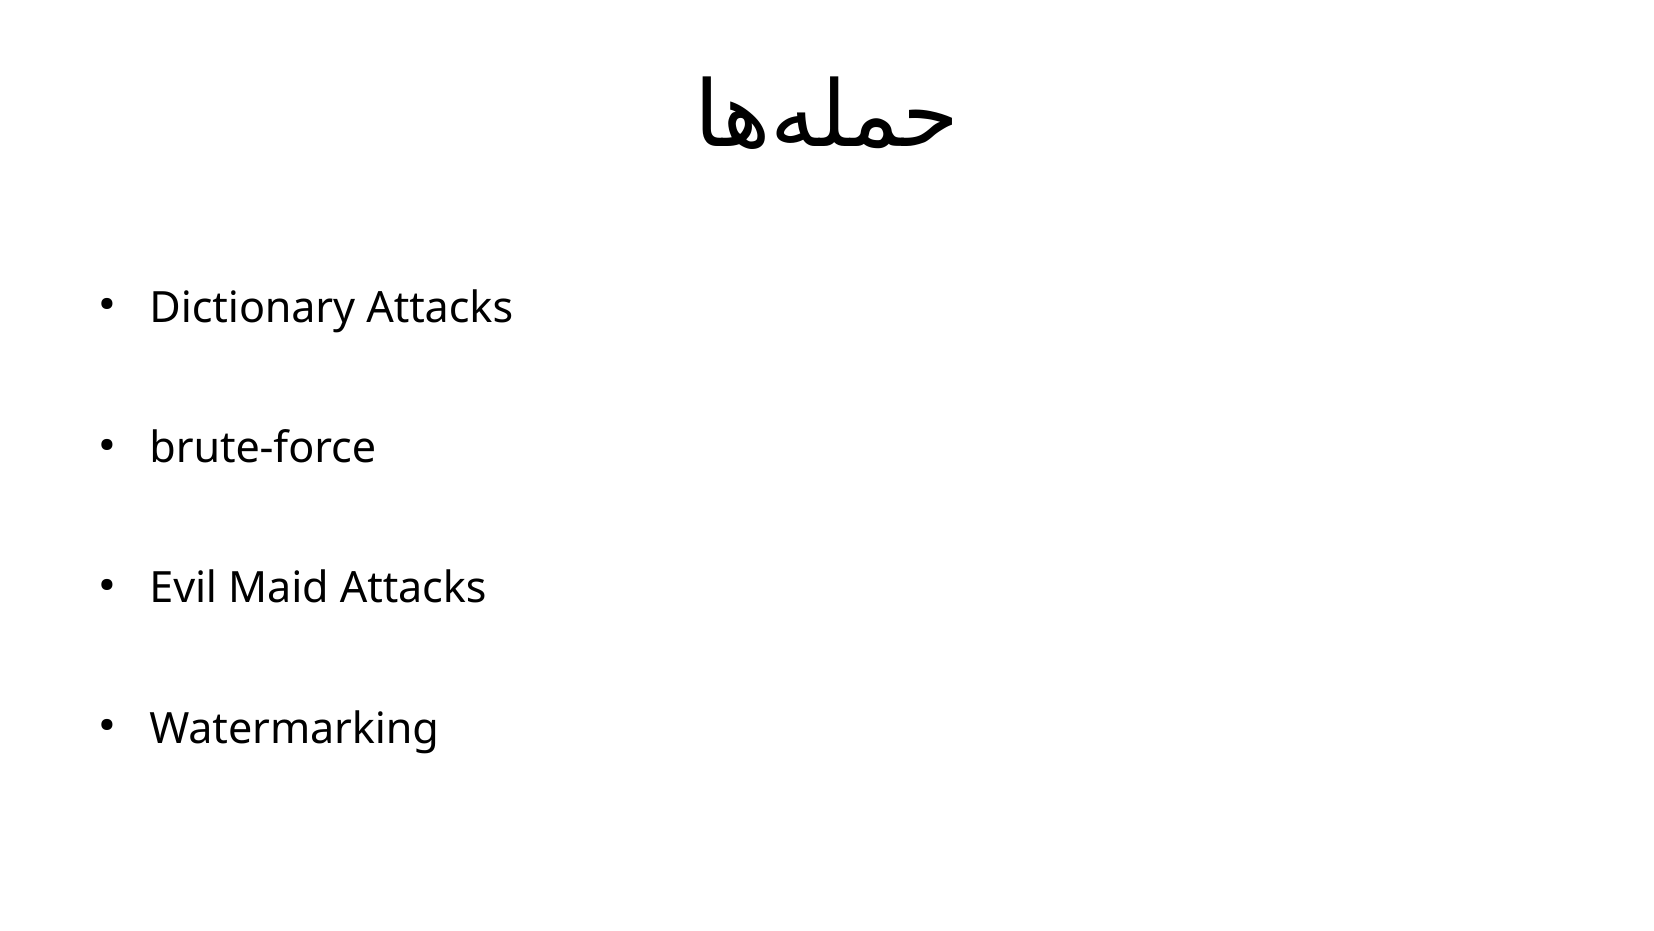

# حمله‌ها
Dictionary Attacks
brute-force
Evil Maid Attacks
Watermarking